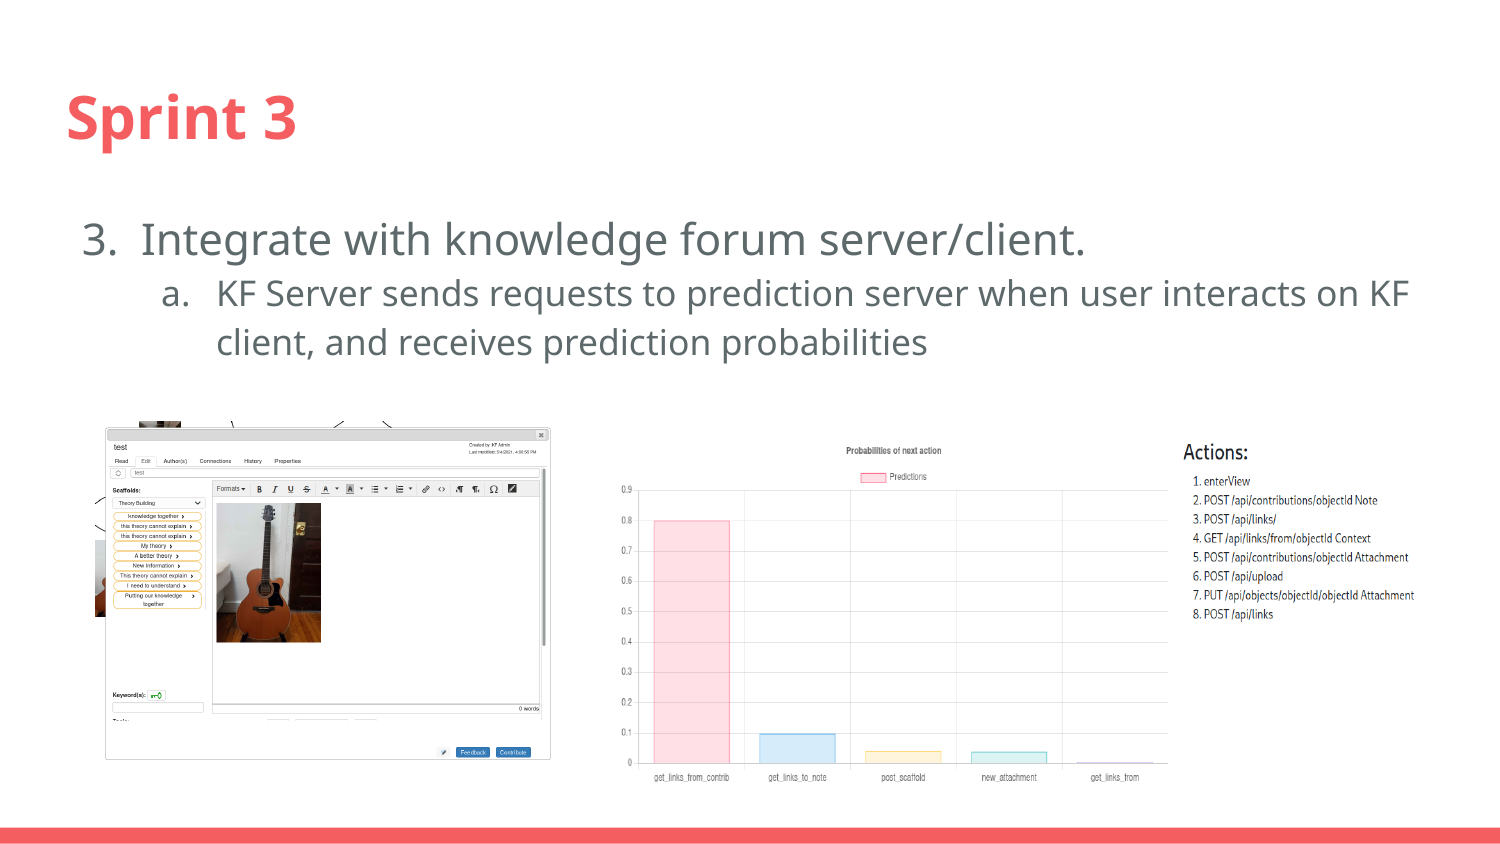

# Sprint 3
Integrate with knowledge forum server/client.
KF Server sends requests to prediction server when user interacts on KF client, and receives prediction probabilities